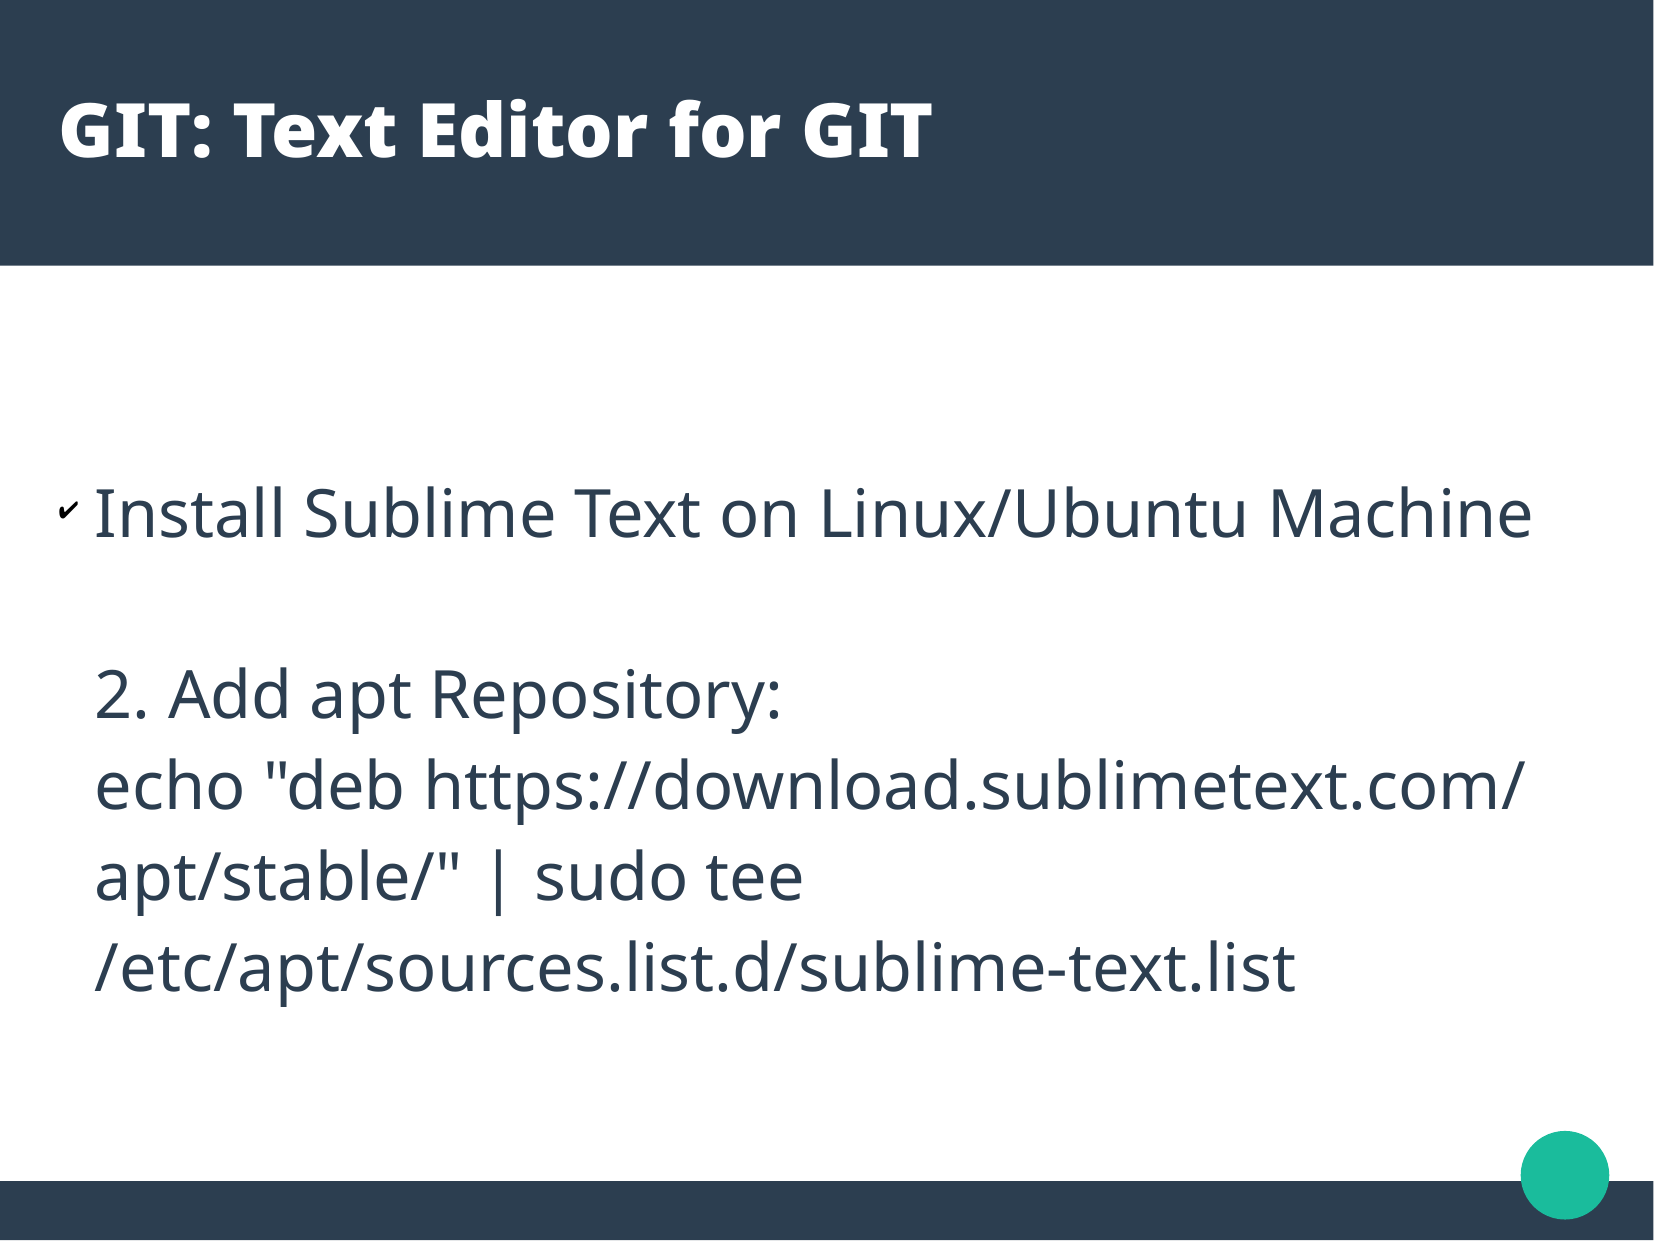

# GIT: Text Editor for GIT
Install Sublime Text on Linux/Ubuntu Machine
2. Add apt Repository:
echo "deb https://download.sublimetext.com/ apt/stable/" | sudo tee /etc/apt/sources.list.d/sublime-text.list